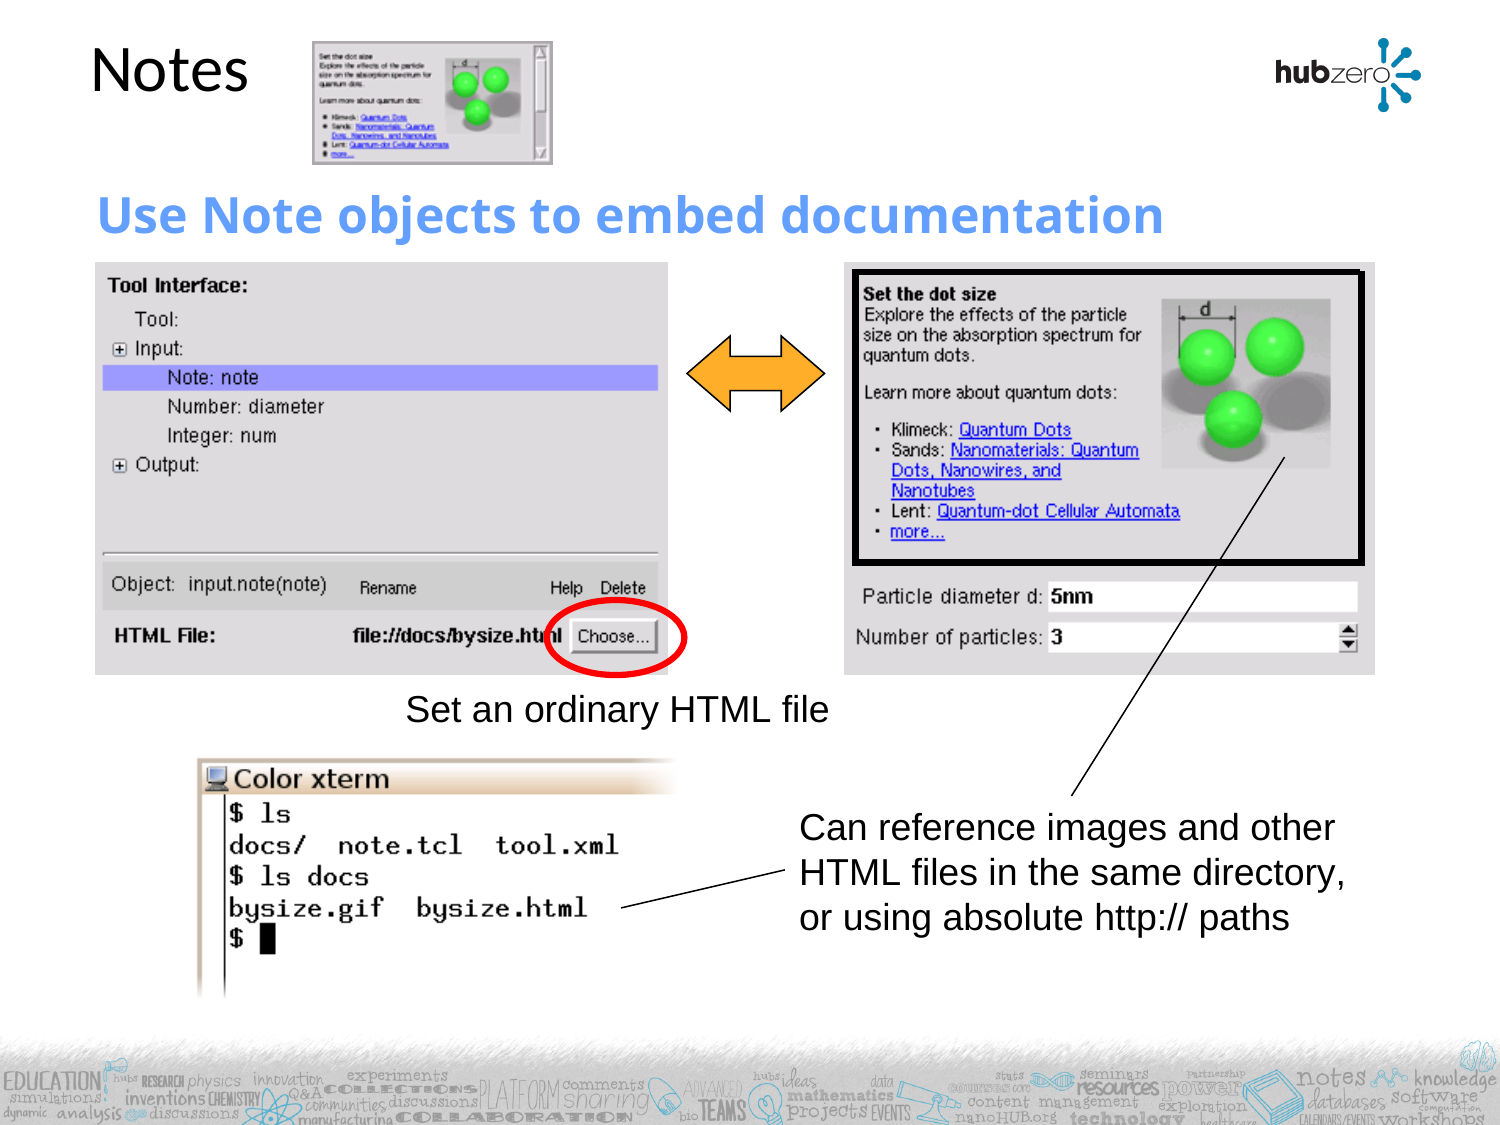

Notes
Use Note objects to embed documentation
Can reference images and other
HTML files in the same directory,
or using absolute http:// paths
Set an ordinary HTML file